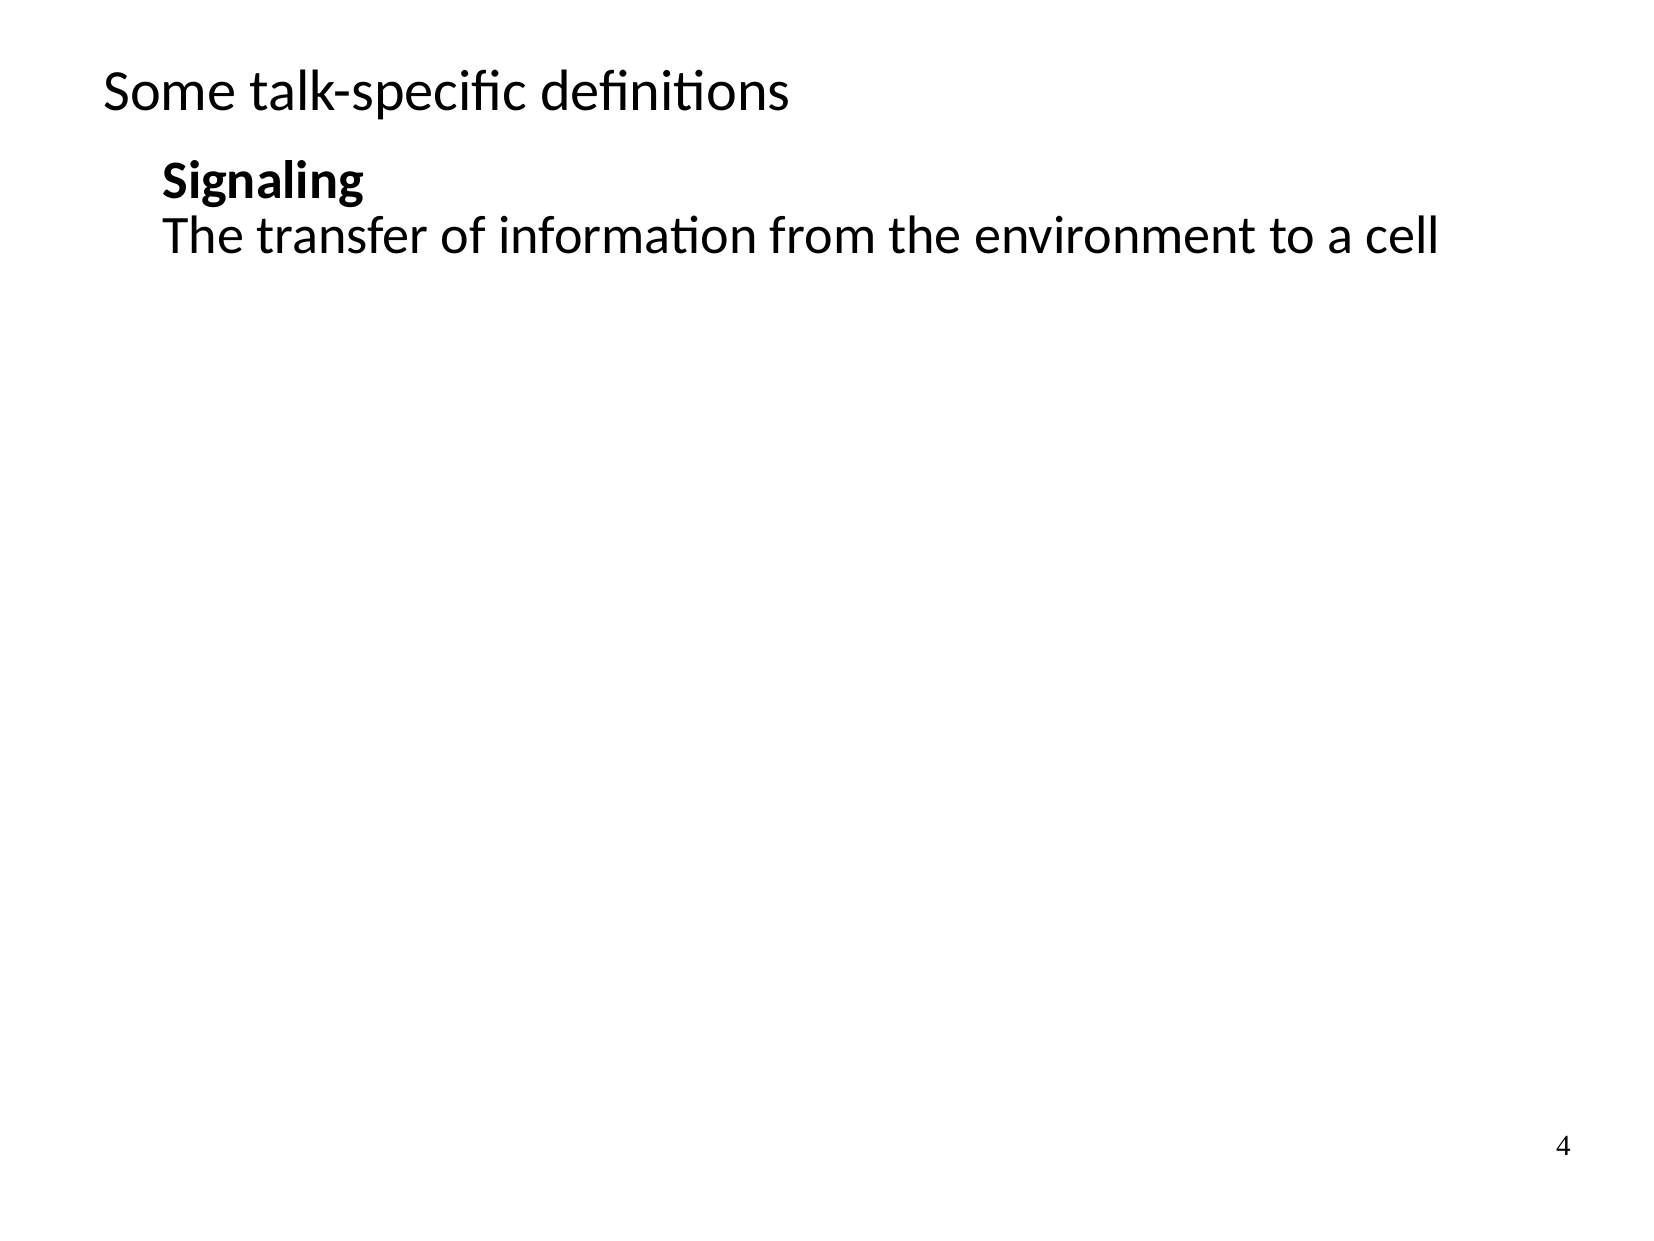

Some talk-specific definitions
Signaling
The transfer of information from the environment to a cell
4